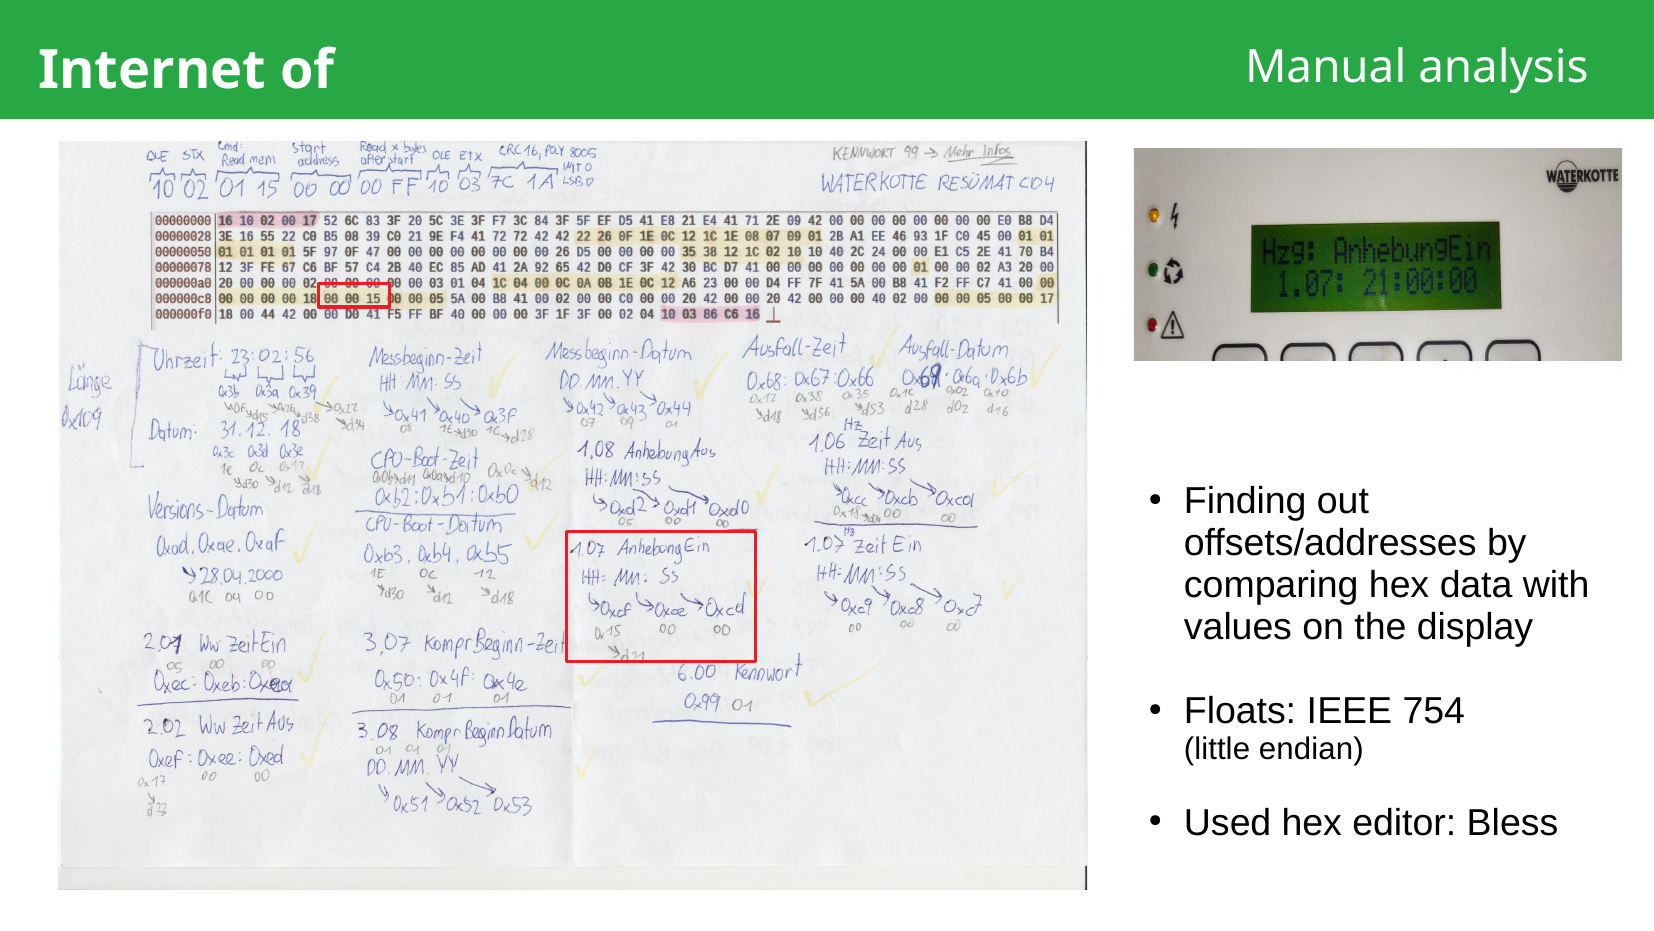

Internet of Things
Manual analysis
Finding out offsets/addresses by comparing hex data with values on the display
Floats: IEEE 754
(little endian)
Used hex editor: Bless